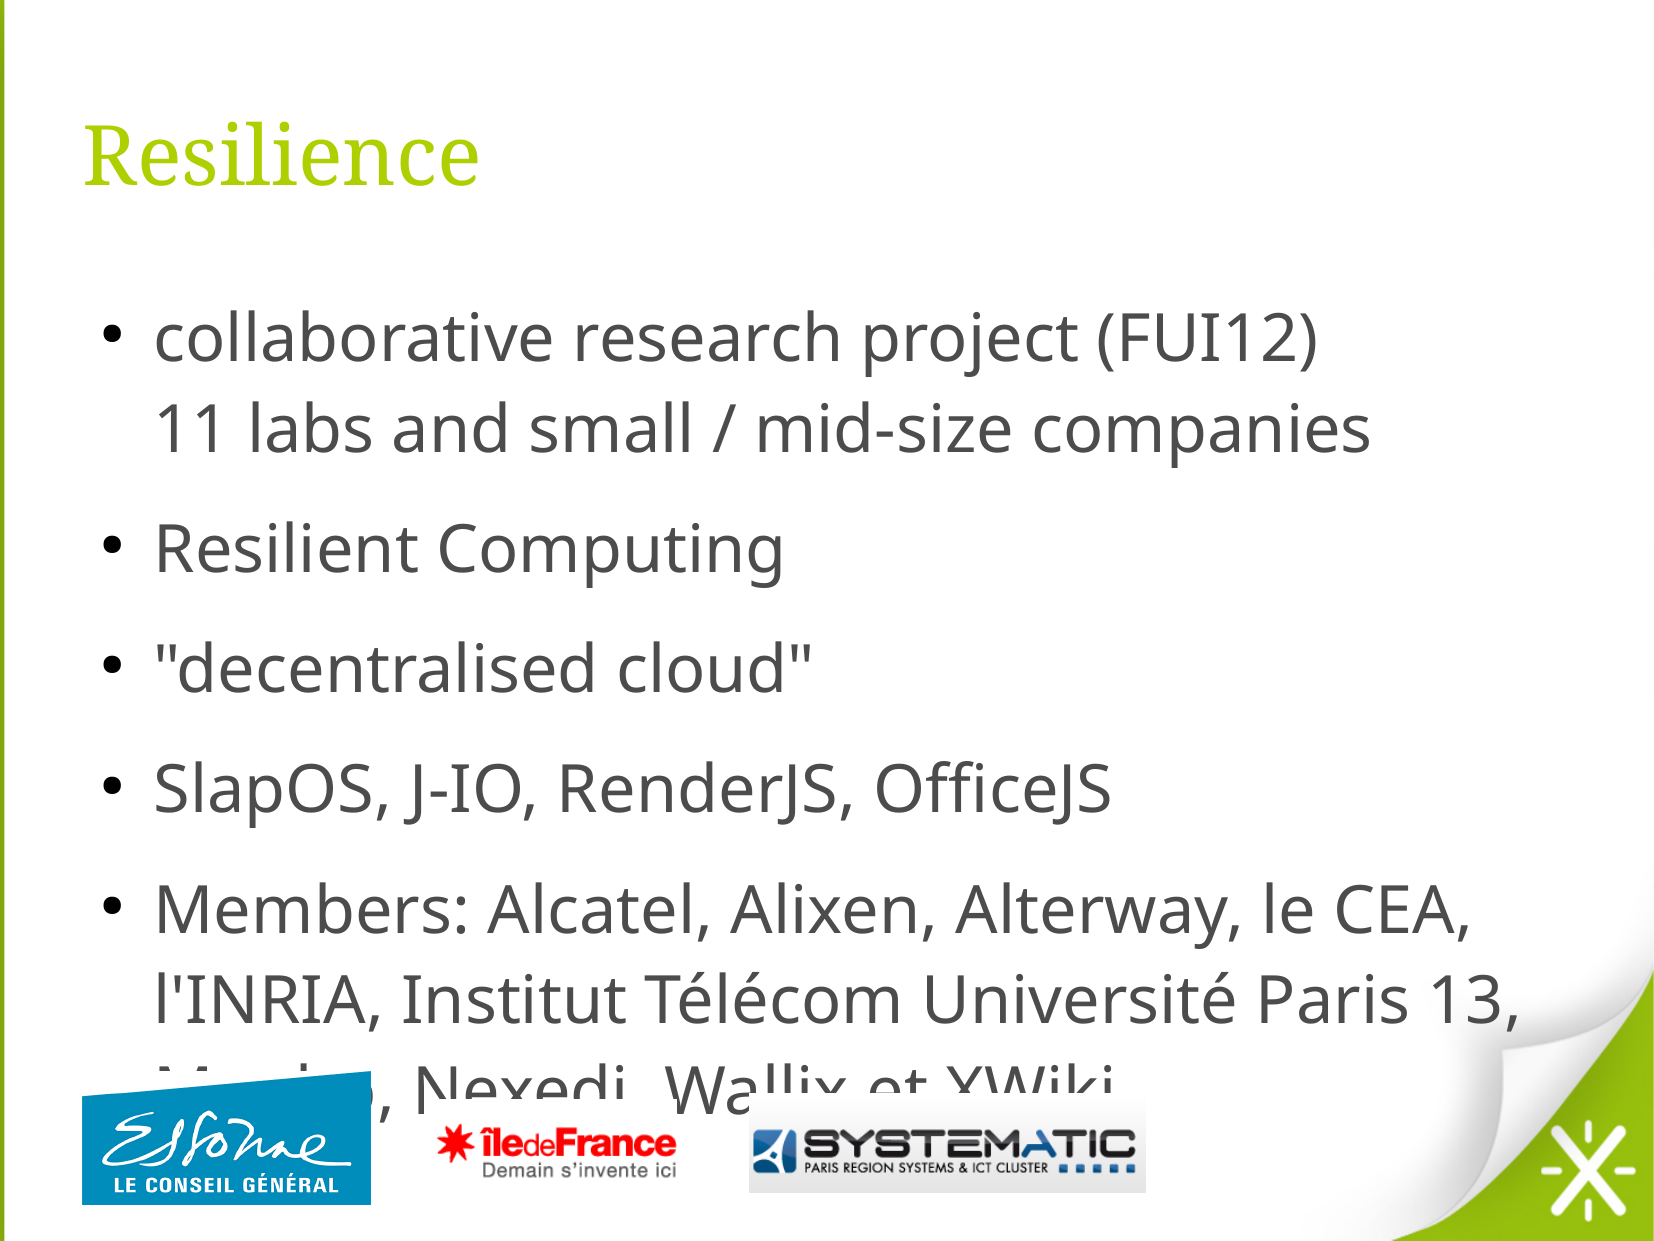

# Resilience
collaborative research project (FUI12)
11 labs and small / mid-size companies
Resilient Computing
"decentralised cloud"
SlapOS, J-IO, RenderJS, OfficeJS
Members: Alcatel, Alixen, Alterway, le CEA, l'INRIA, Institut Télécom Université Paris 13, Mopho, Nexedi, Wallix et XWiki